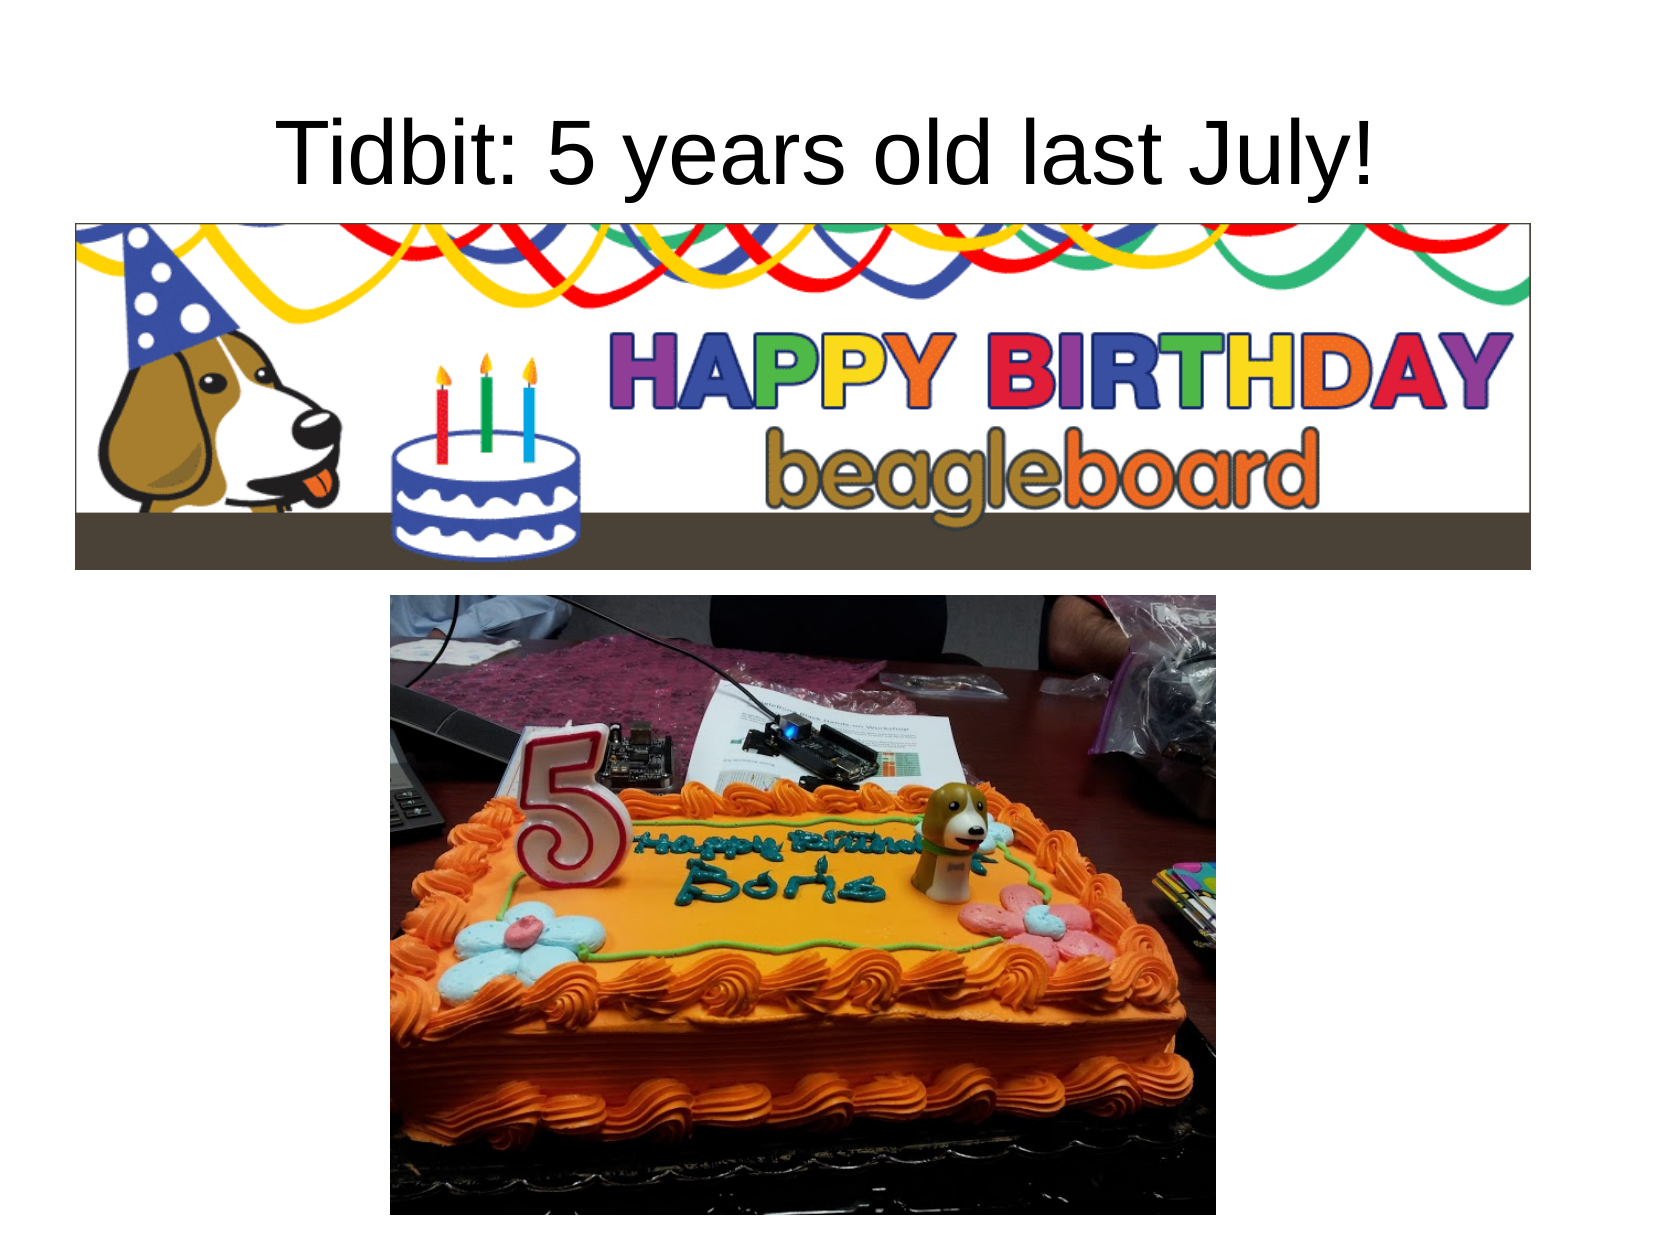

# Tidbit: 5 years old last July!